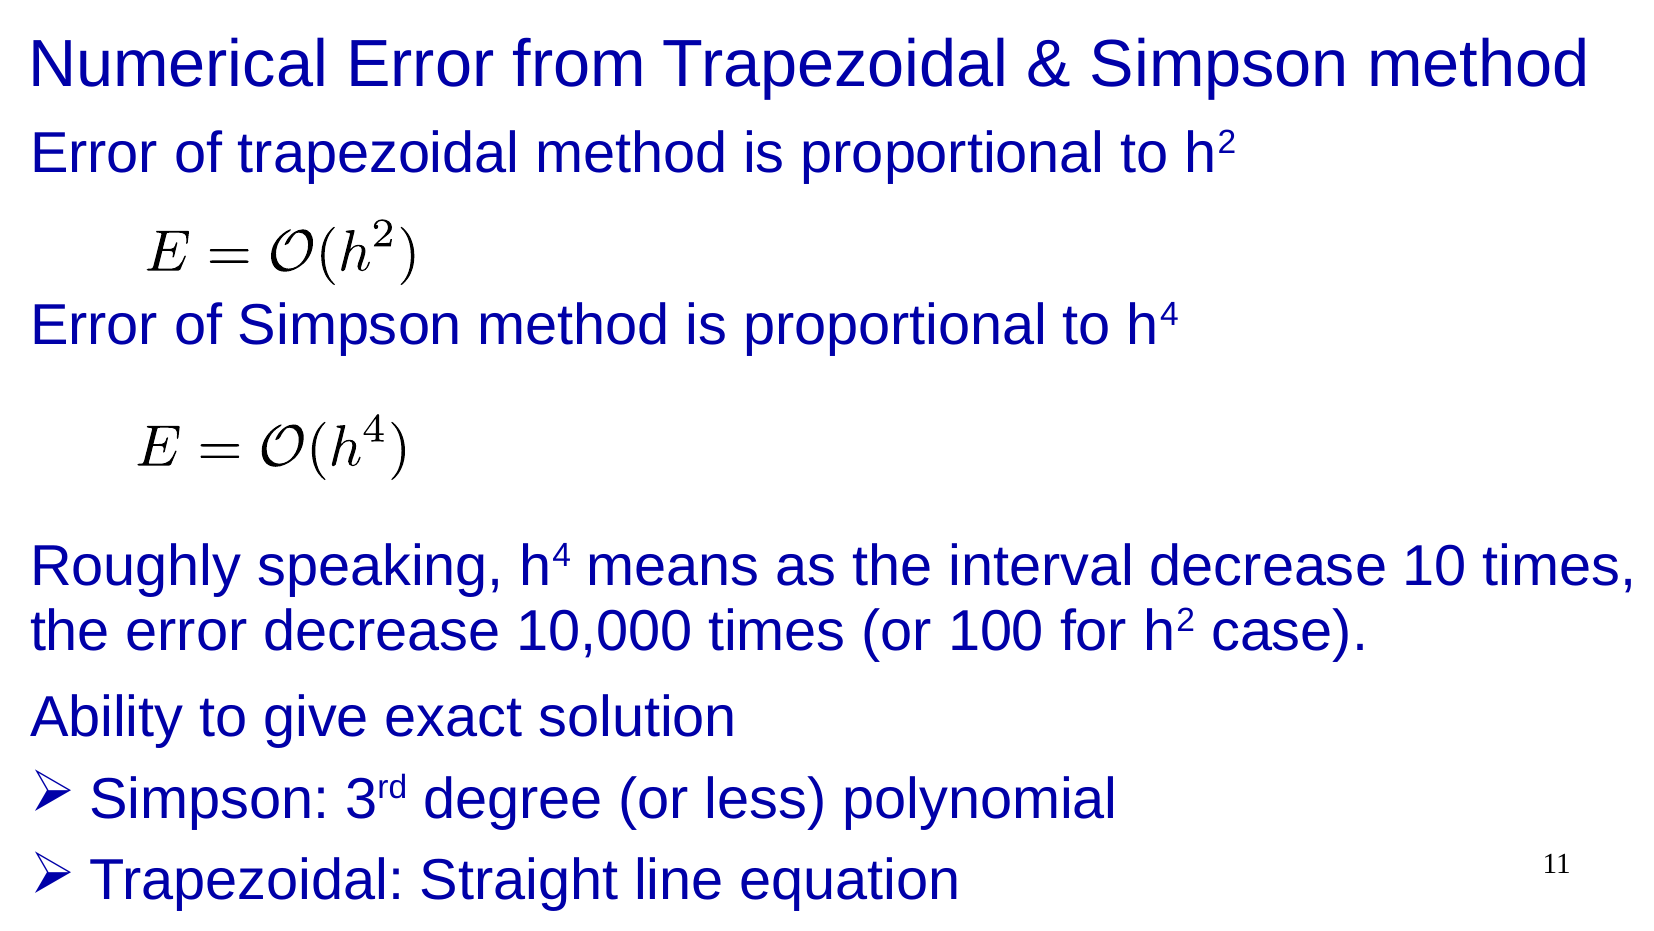

# Numerical Error from Trapezoidal & Simpson method
Error of trapezoidal method is proportional to h2
Error of Simpson method is proportional to h4
Roughly speaking, h4 means as the interval decrease 10 times, the error decrease 10,000 times (or 100 for h2 case).
Ability to give exact solution
Simpson: 3rd degree (or less) polynomial
Trapezoidal: Straight line equation
11